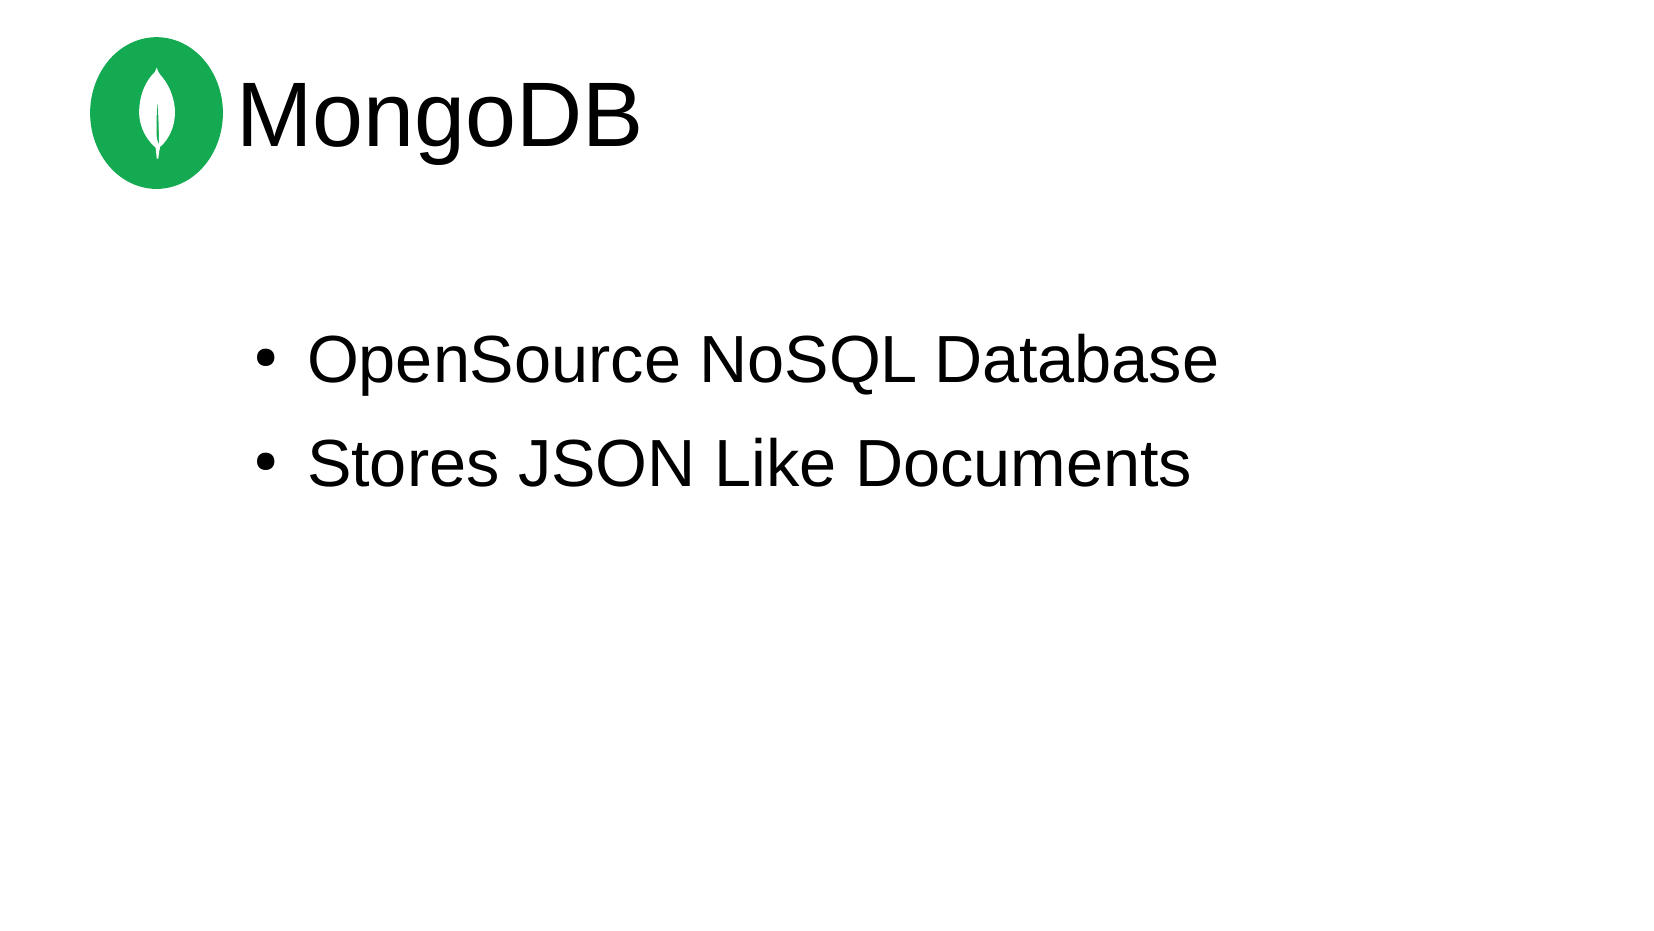

# MongoDB
OpenSource NoSQL Database
Stores JSON Like Documents